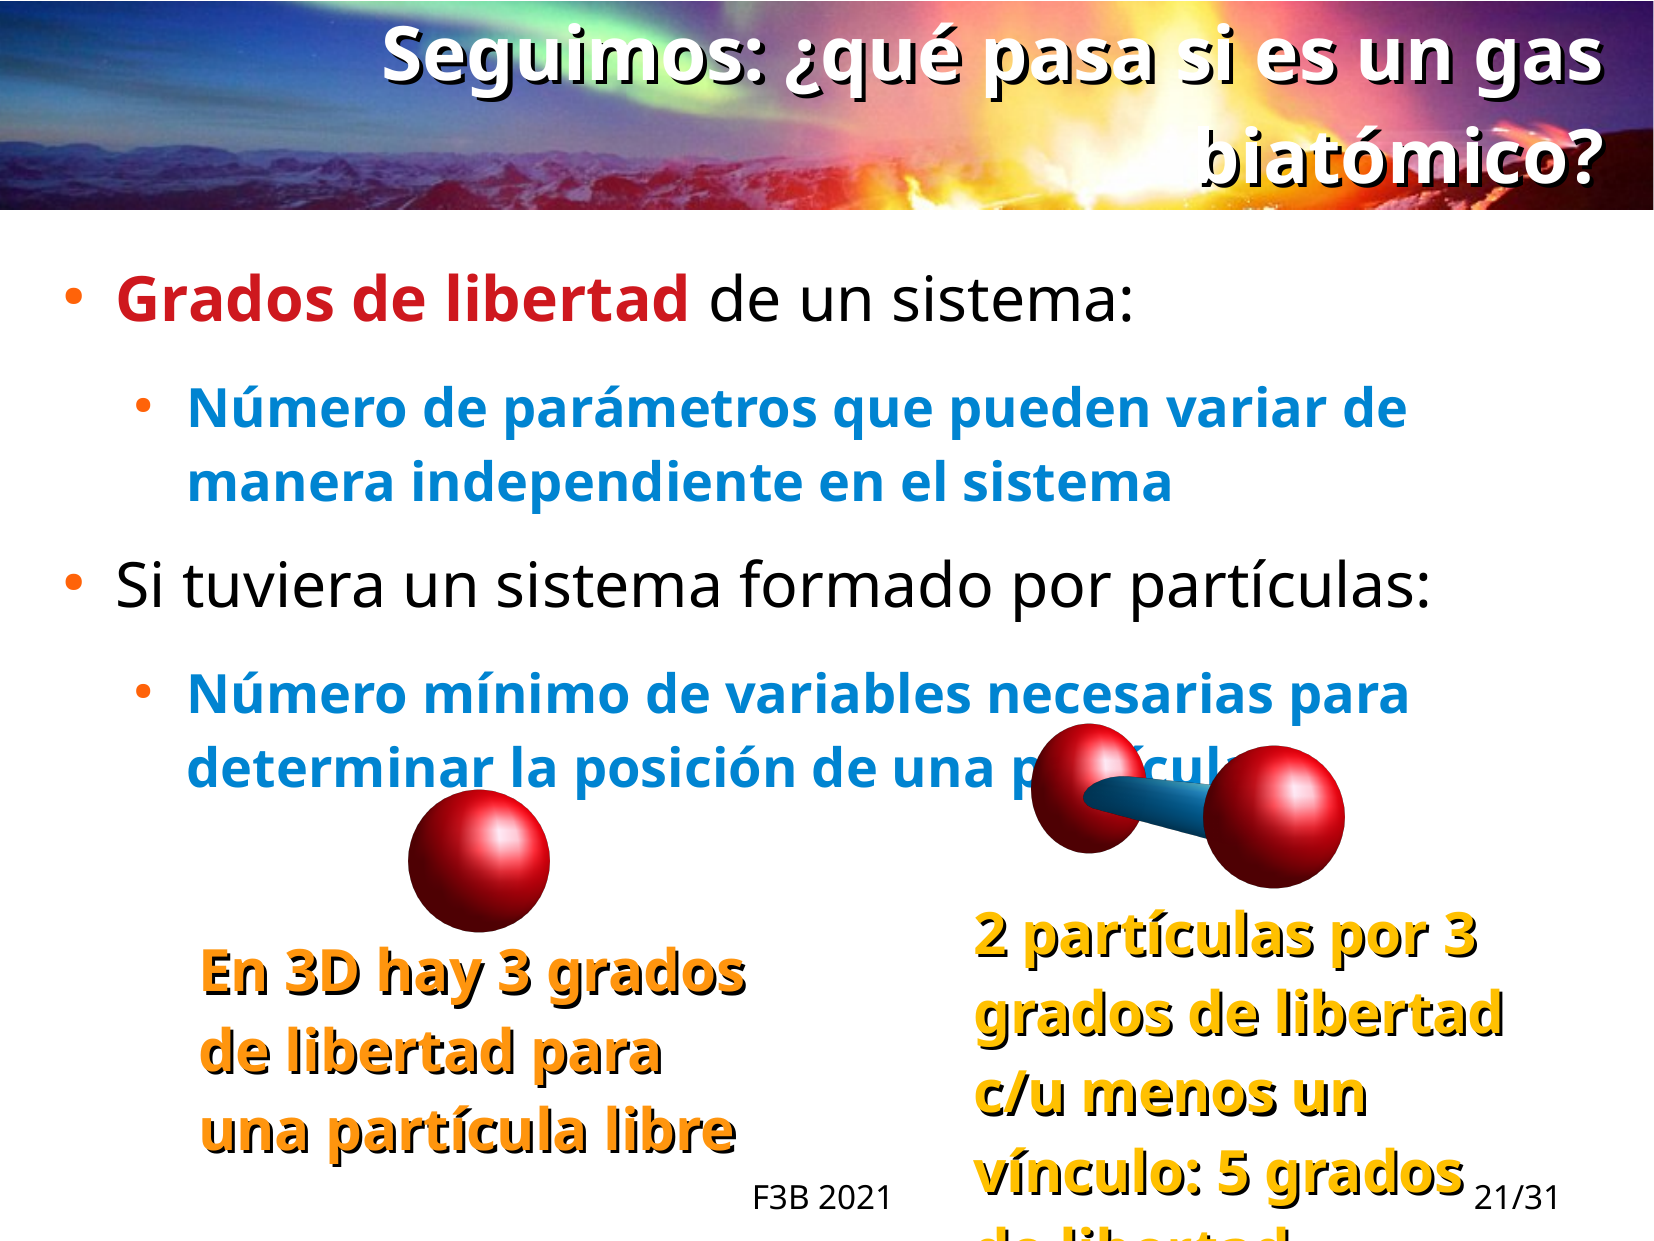

# Seguimos: ¿qué pasa si es un gas biatómico?
Grados de libertad de un sistema:
Número de parámetros que pueden variar de manera independiente en el sistema
Si tuviera un sistema formado por partículas:
Número mínimo de variables necesarias para determinar la posición de una partícula
2 partículas por 3 grados de libertad c/u menos un vínculo: 5 grados de libertad
En 3D hay 3 grados de libertad para una partícula libre
F3B 2021
21